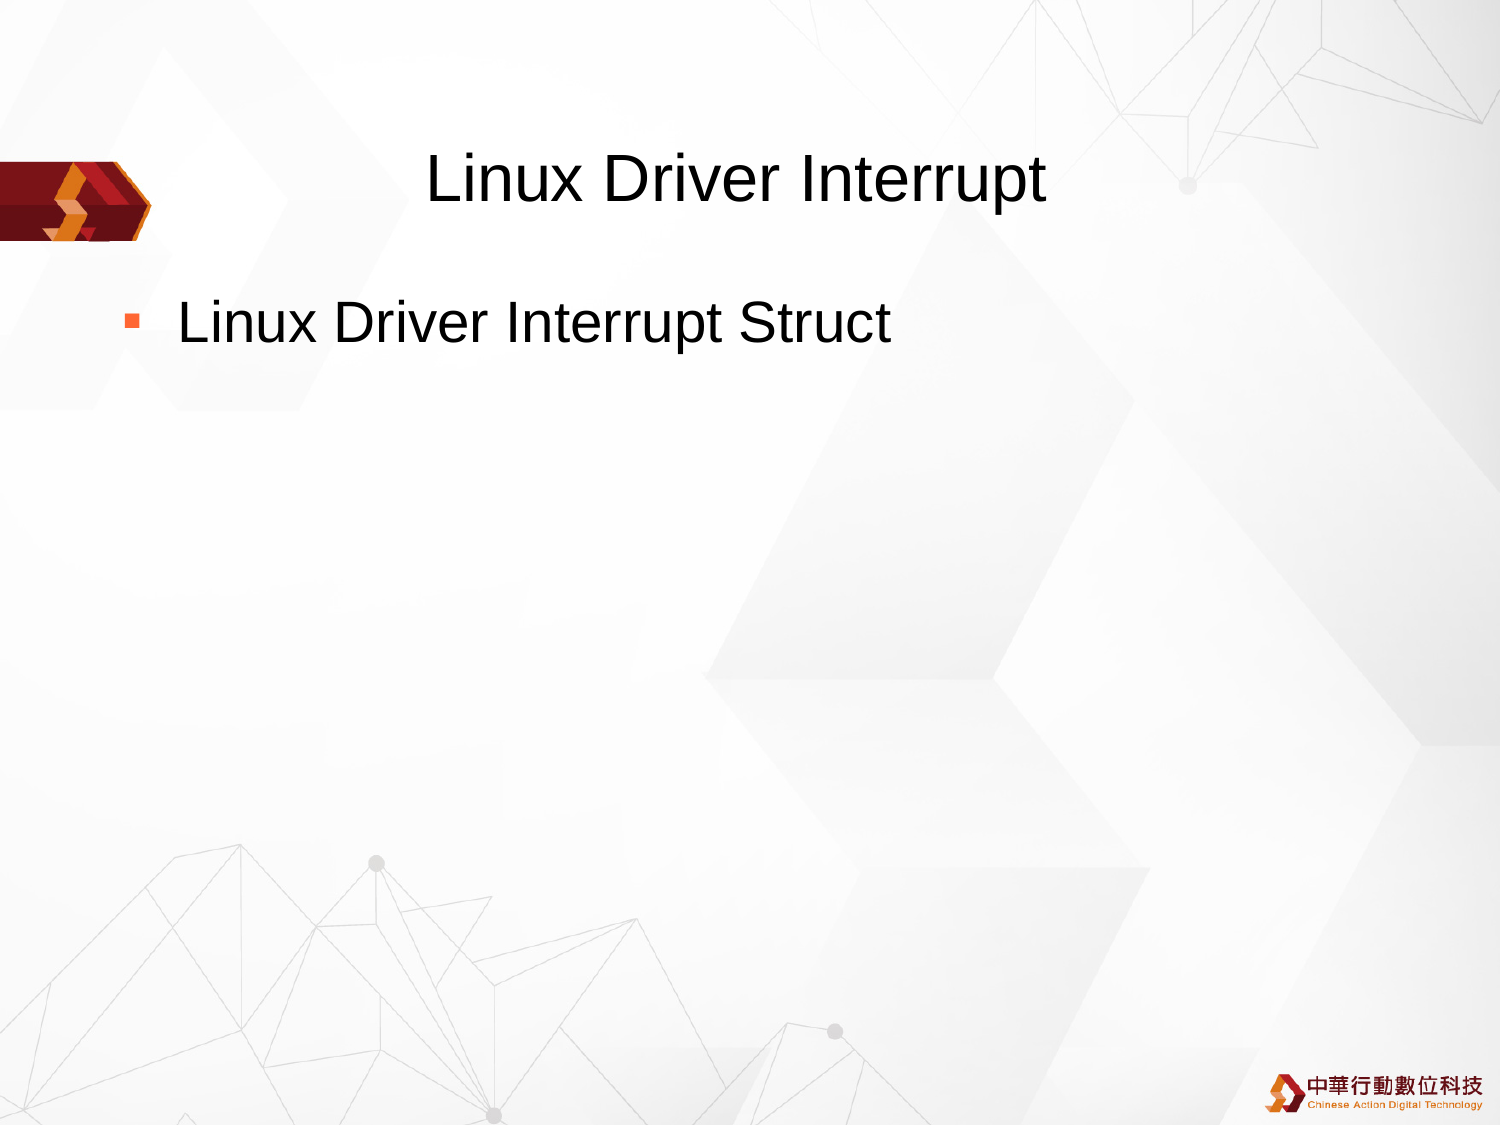

# Linux Driver Interrupt
Linux Driver Interrupt Struct